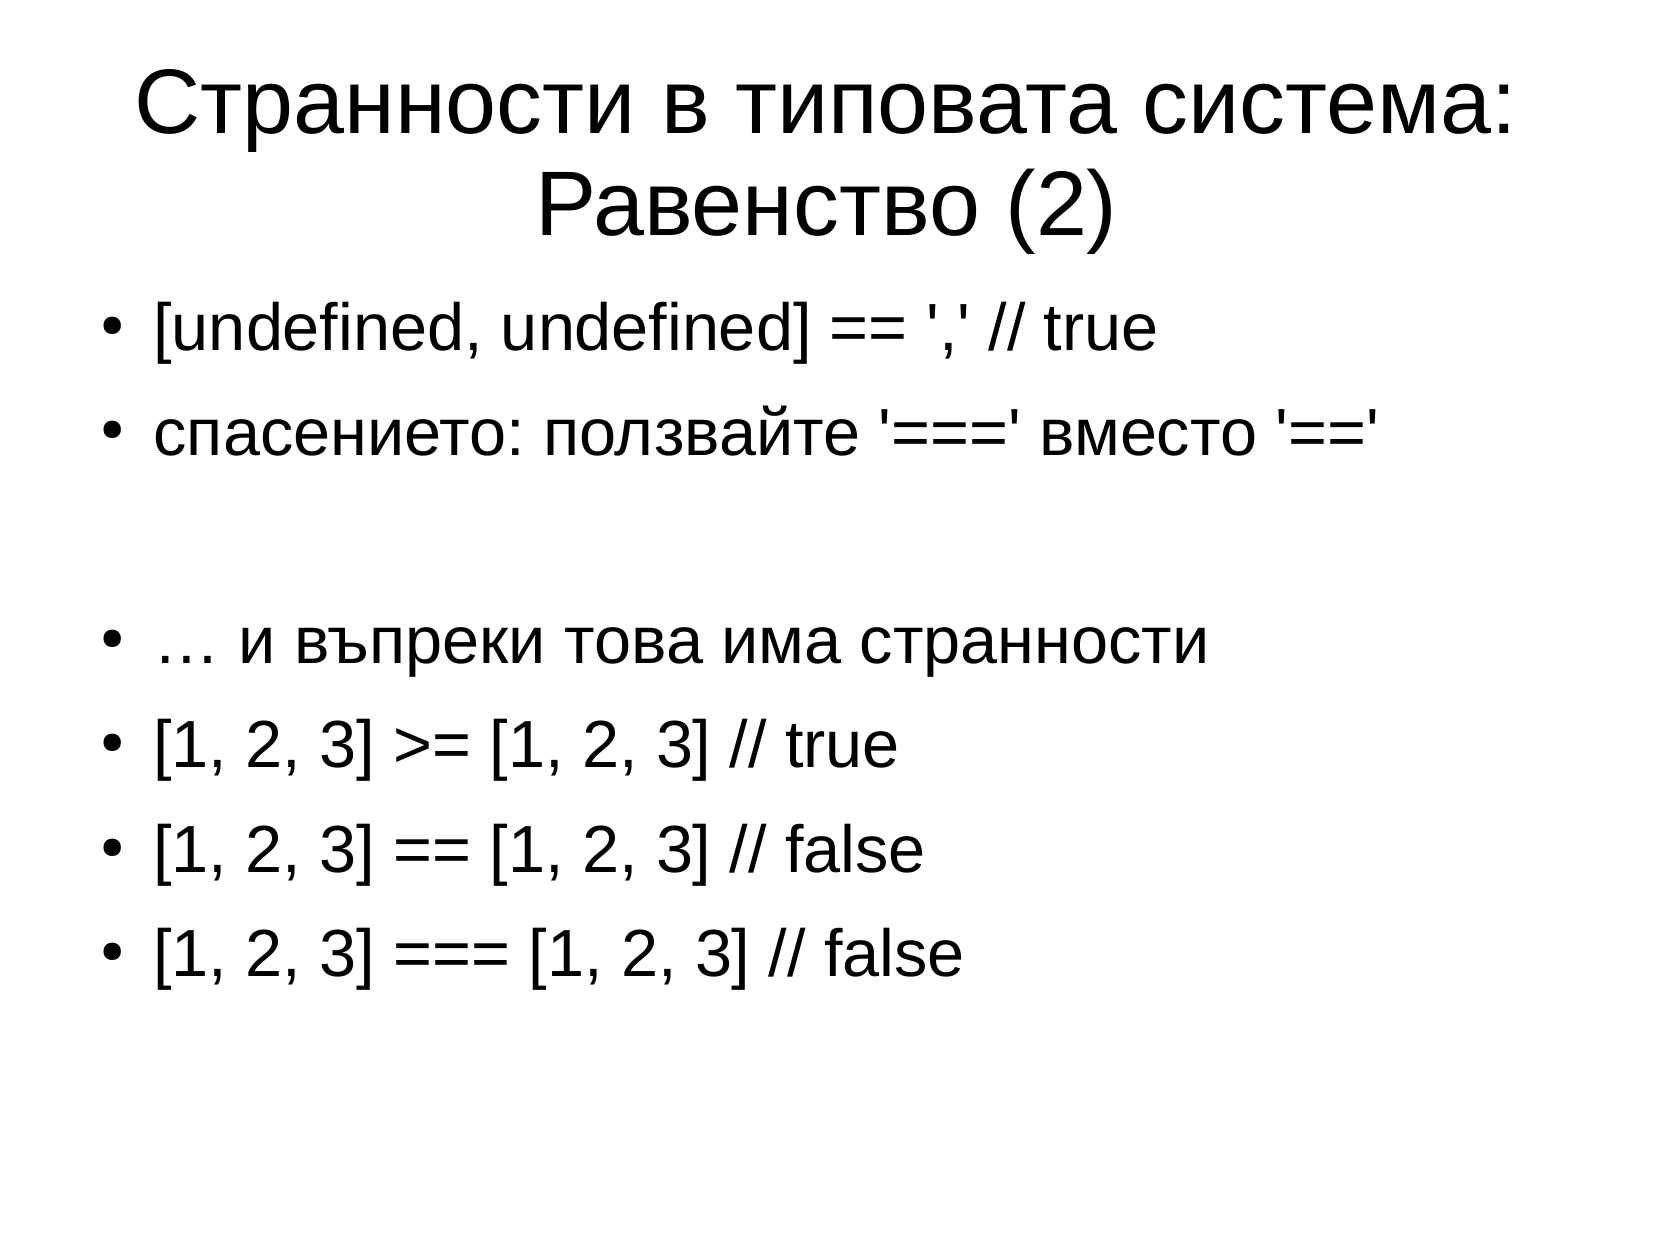

# Странности в типовата система: Равенство (2)
[undefined, undefined] == ',' // true
спасението: ползвайте '===' вместо '=='
… и въпреки това има странности
[1, 2, 3] >= [1, 2, 3] // true
[1, 2, 3] == [1, 2, 3] // false
[1, 2, 3] === [1, 2, 3] // false